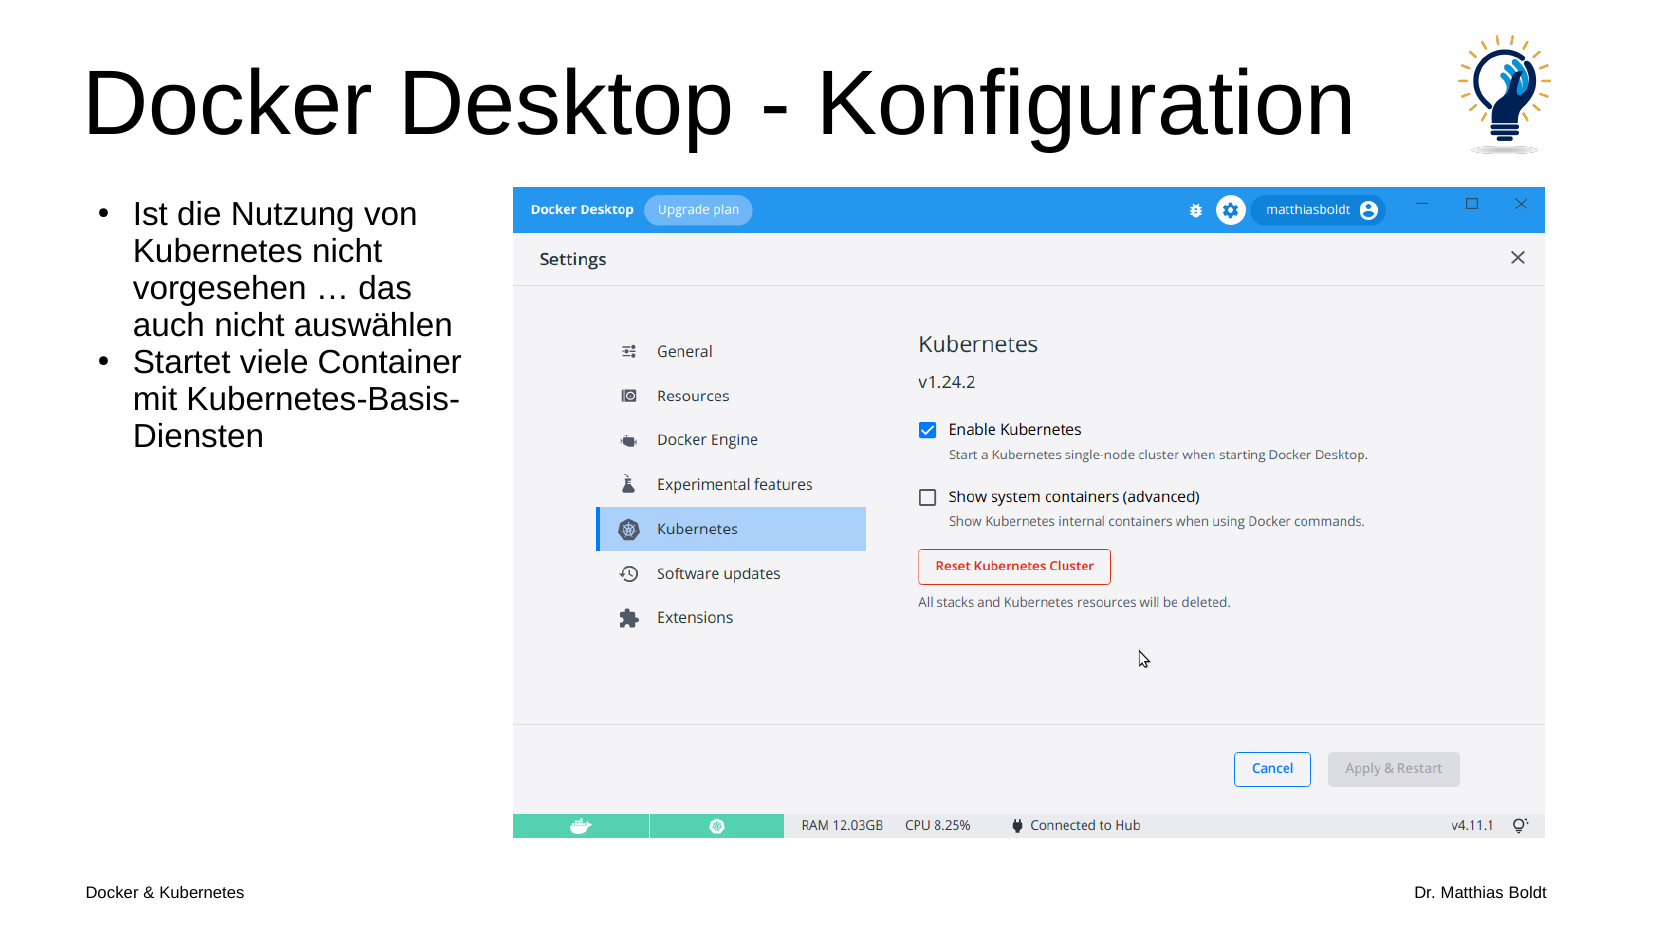

# Docker Desktop - Konfiguration
Ist die Nutzung von Kubernetes nicht vorgesehen … das auch nicht auswählen
Startet viele Container mit Kubernetes-Basis-Diensten
Docker & Kubernetes																Dr. Matthias Boldt